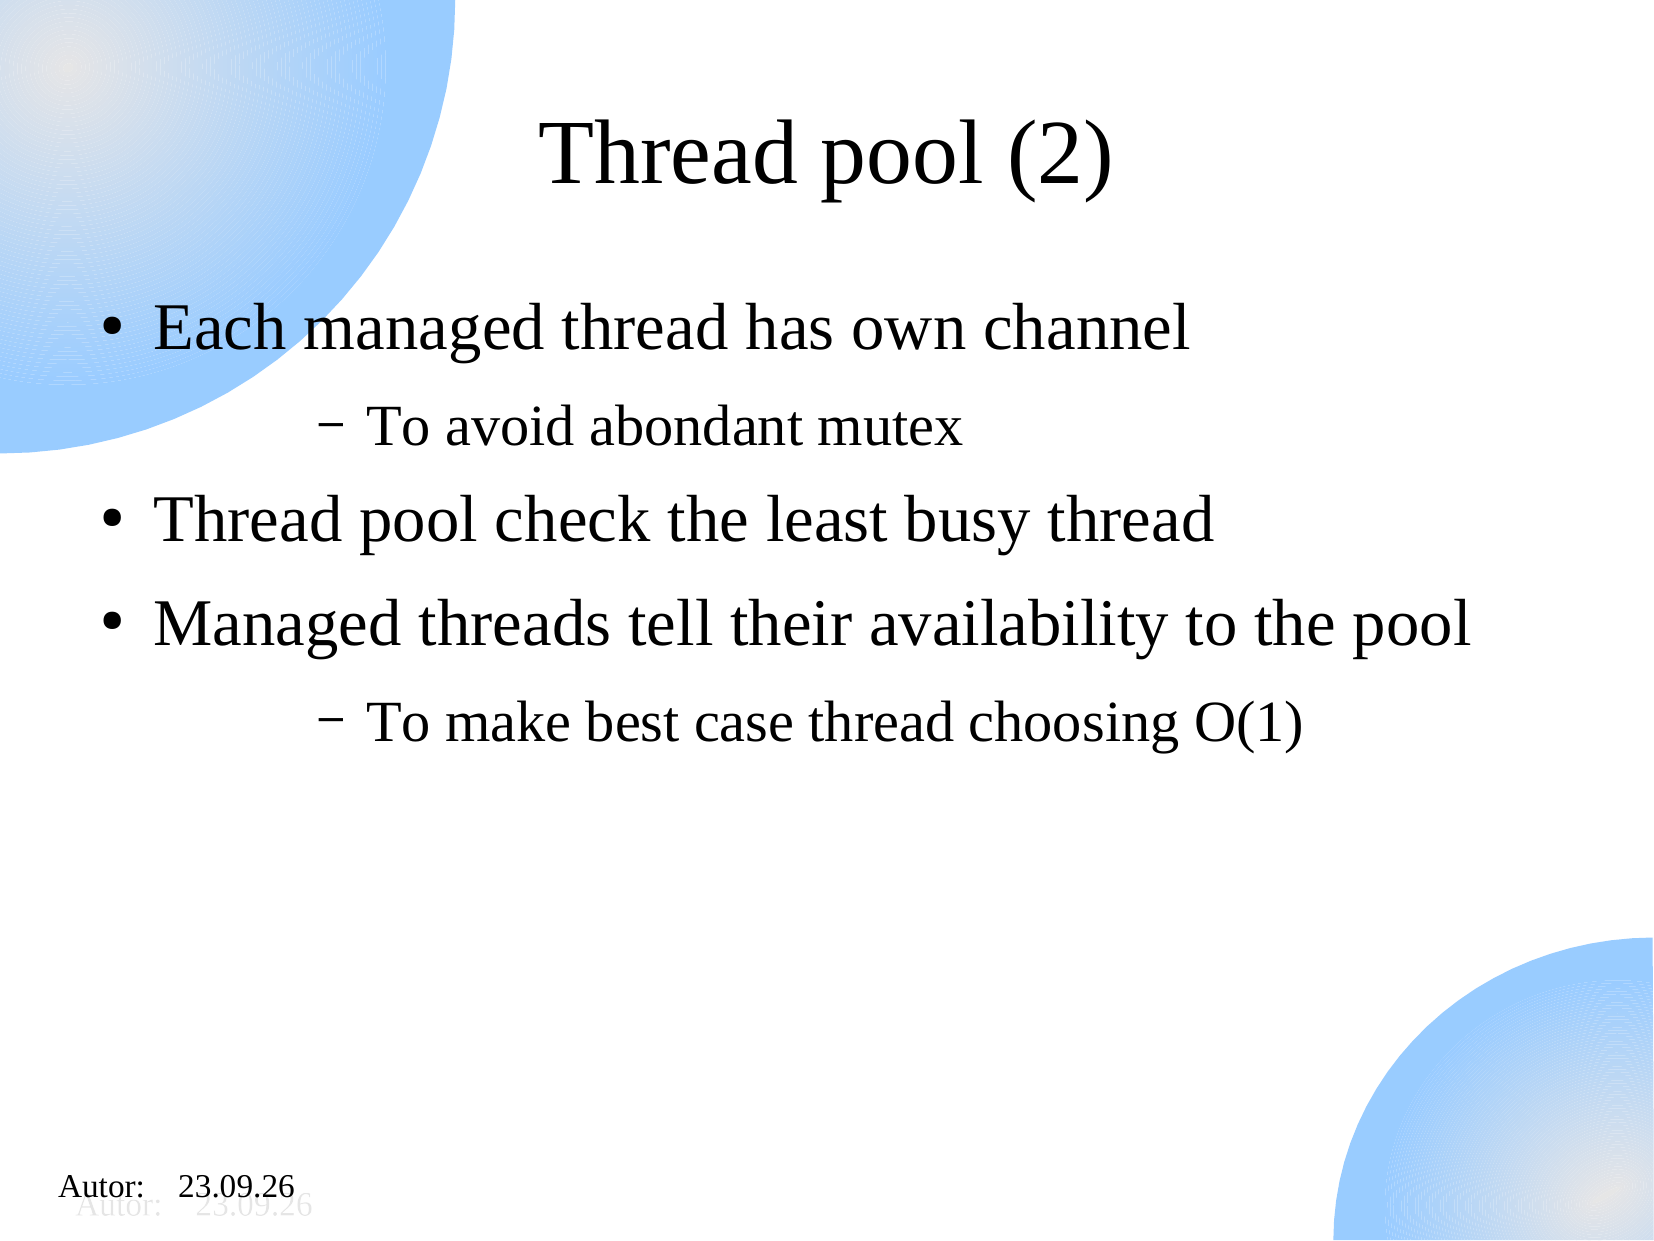

# Thread pool (2)
Each managed thread has own channel
To avoid abondant mutex
Thread pool check the least busy thread
Managed threads tell their availability to the pool
To make best case thread choosing O(1)